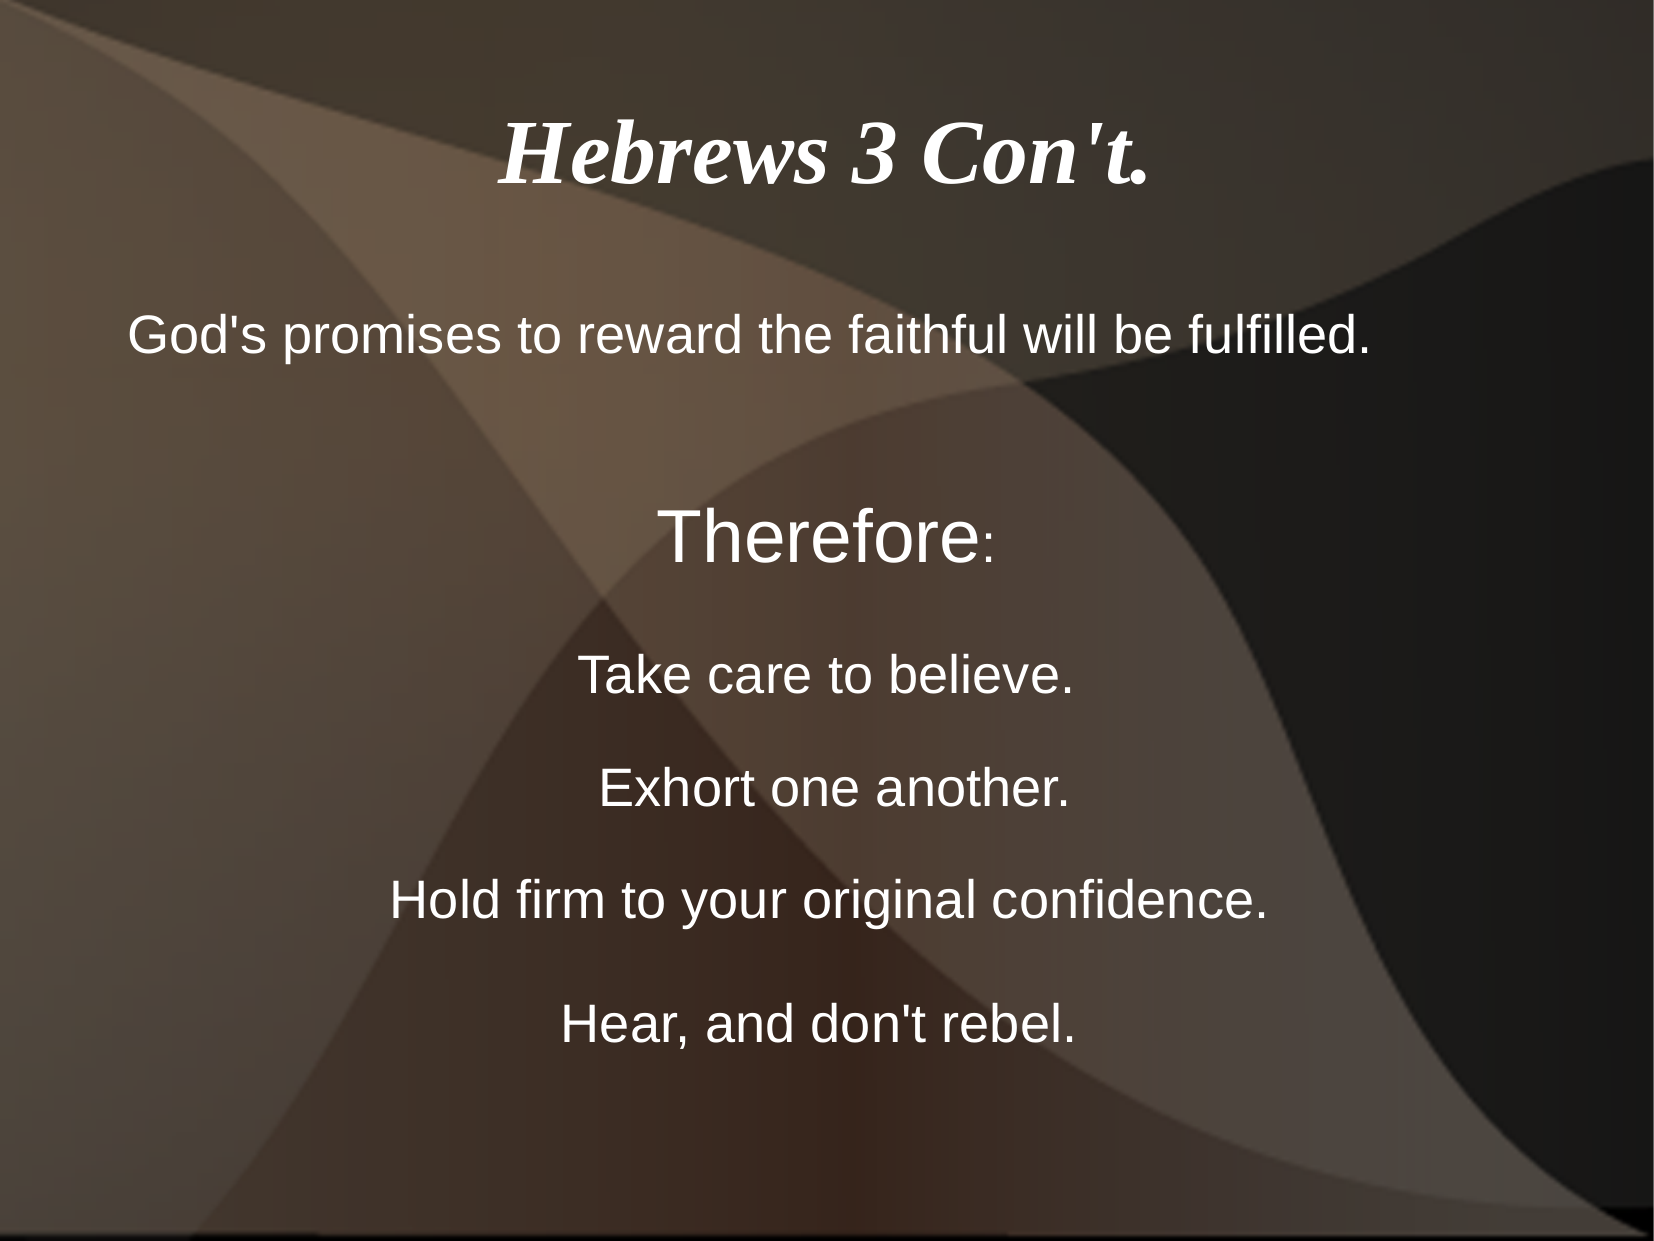

# Hebrews 3 Con't.
God's promises to reward the faithful will be fulfilled.
Therefore:
Take care to believe.
Exhort one another.
Hold firm to your original confidence.
Hear, and don't rebel.